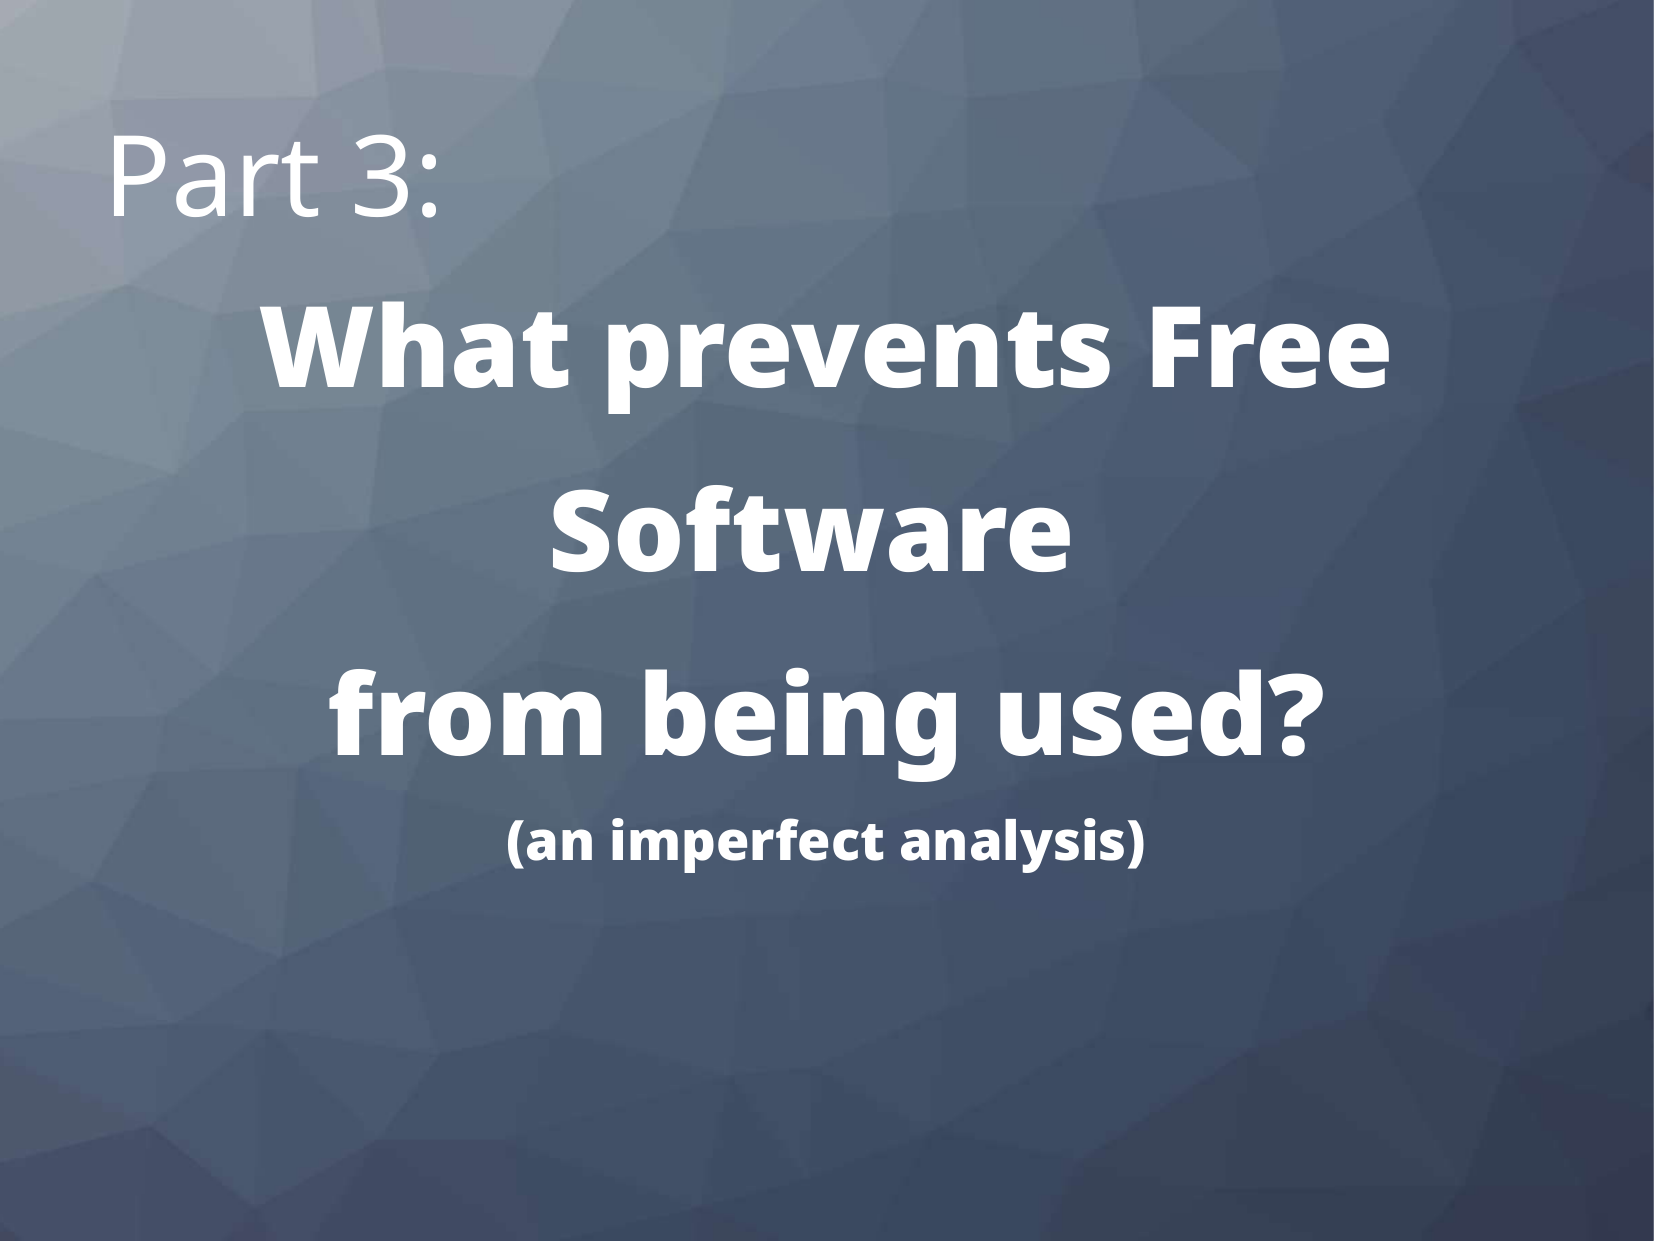

Part 3:
# What prevents Free Software from being used? (an imperfect analysis)